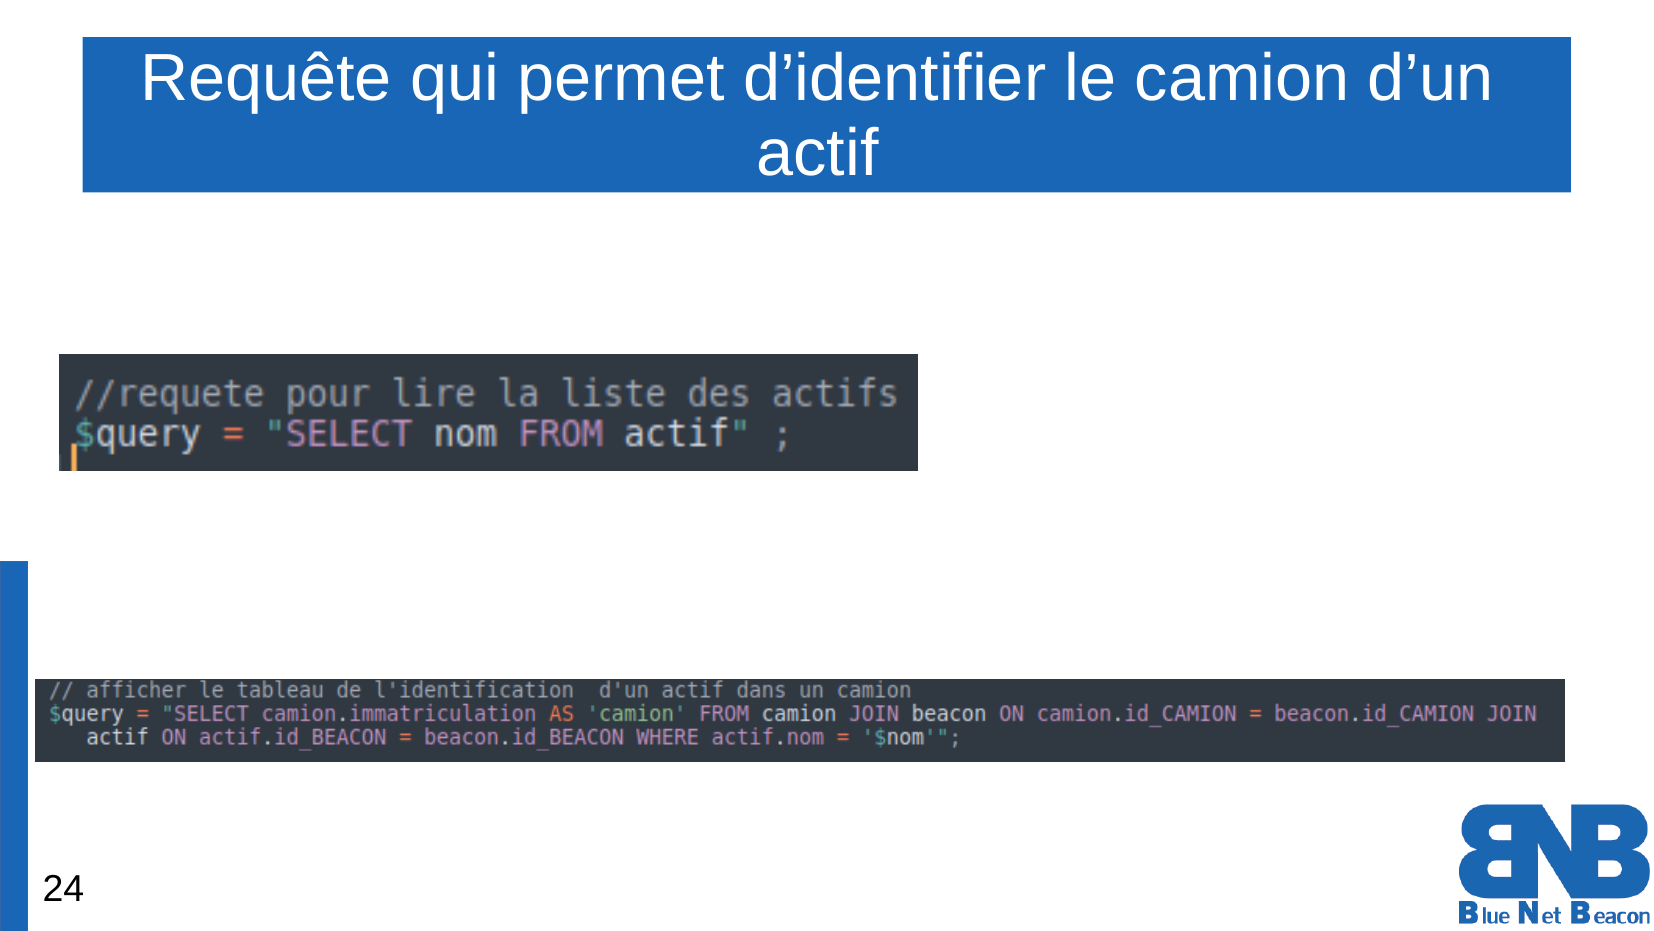

# Requête qui permet d’identifier le camion d’un actif